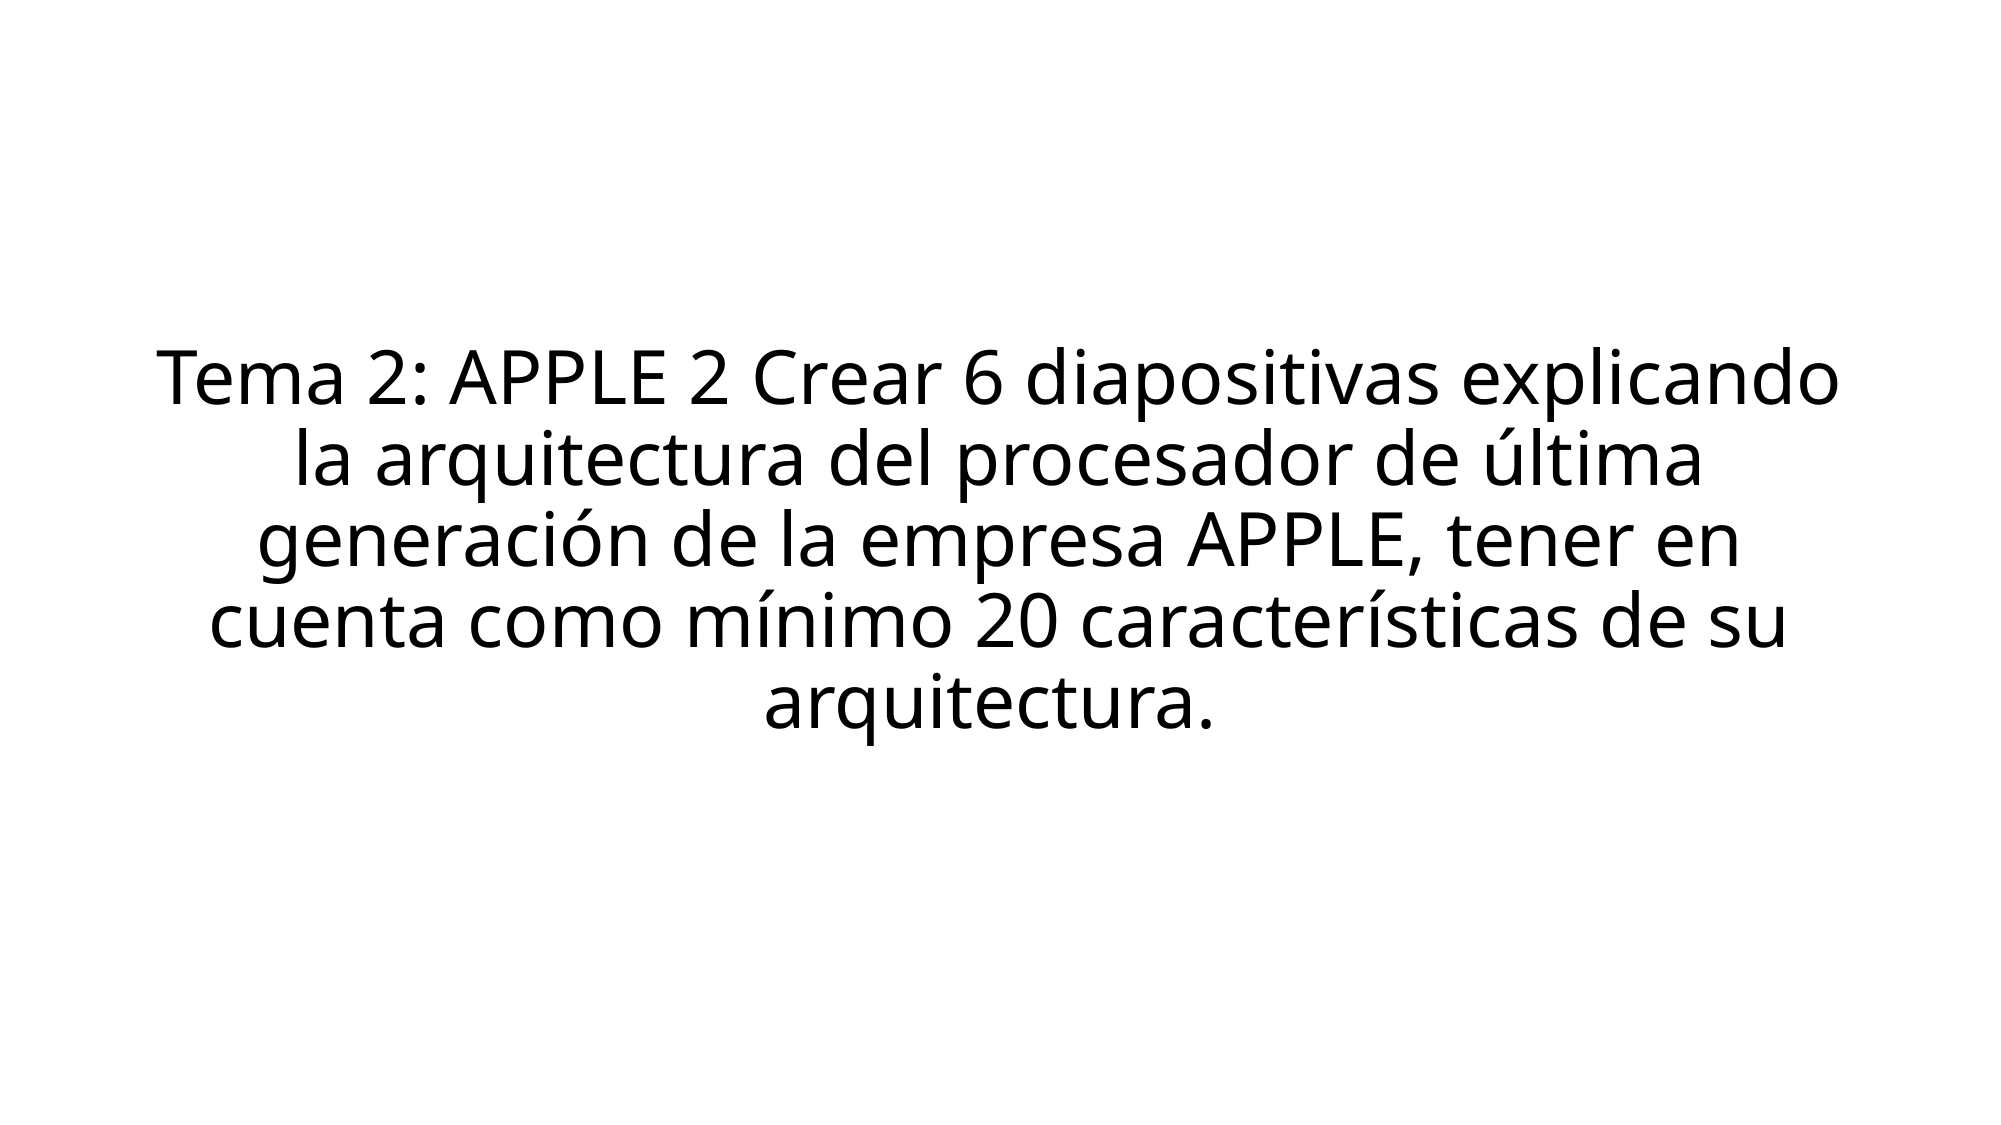

# Tema 2: APPLE 2 Crear 6 diapositivas explicando la arquitectura del procesador de última generación de la empresa APPLE, tener en cuenta como mínimo 20 características de su arquitectura.